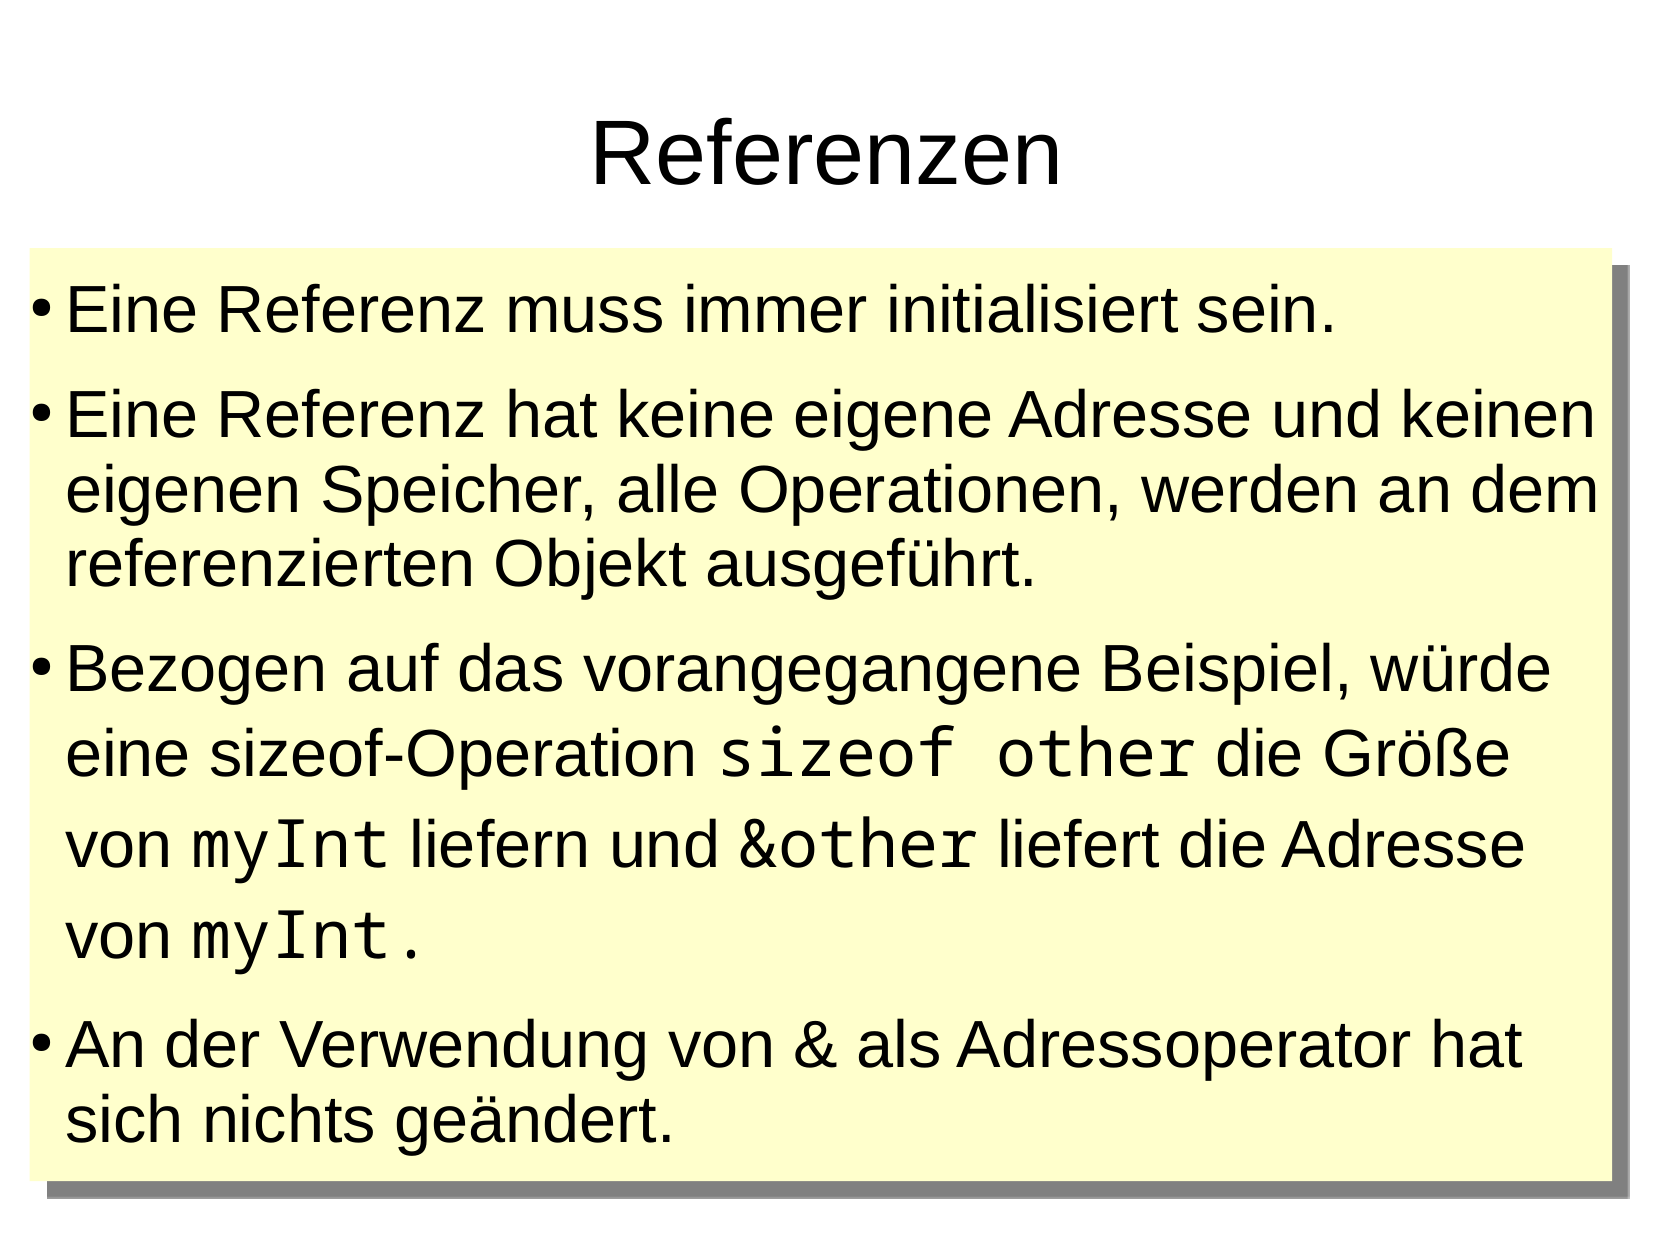

# Referenzen
Eine Referenz muss immer initialisiert sein.
Eine Referenz hat keine eigene Adresse und keinen eigenen Speicher, alle Operationen, werden an dem referenzierten Objekt ausgeführt.
Bezogen auf das vorangegangene Beispiel, würde eine sizeof-Operation sizeof other die Größe von myInt liefern und &other liefert die Adresse von myInt.
An der Verwendung von & als Adressoperator hat sich nichts geändert.
5